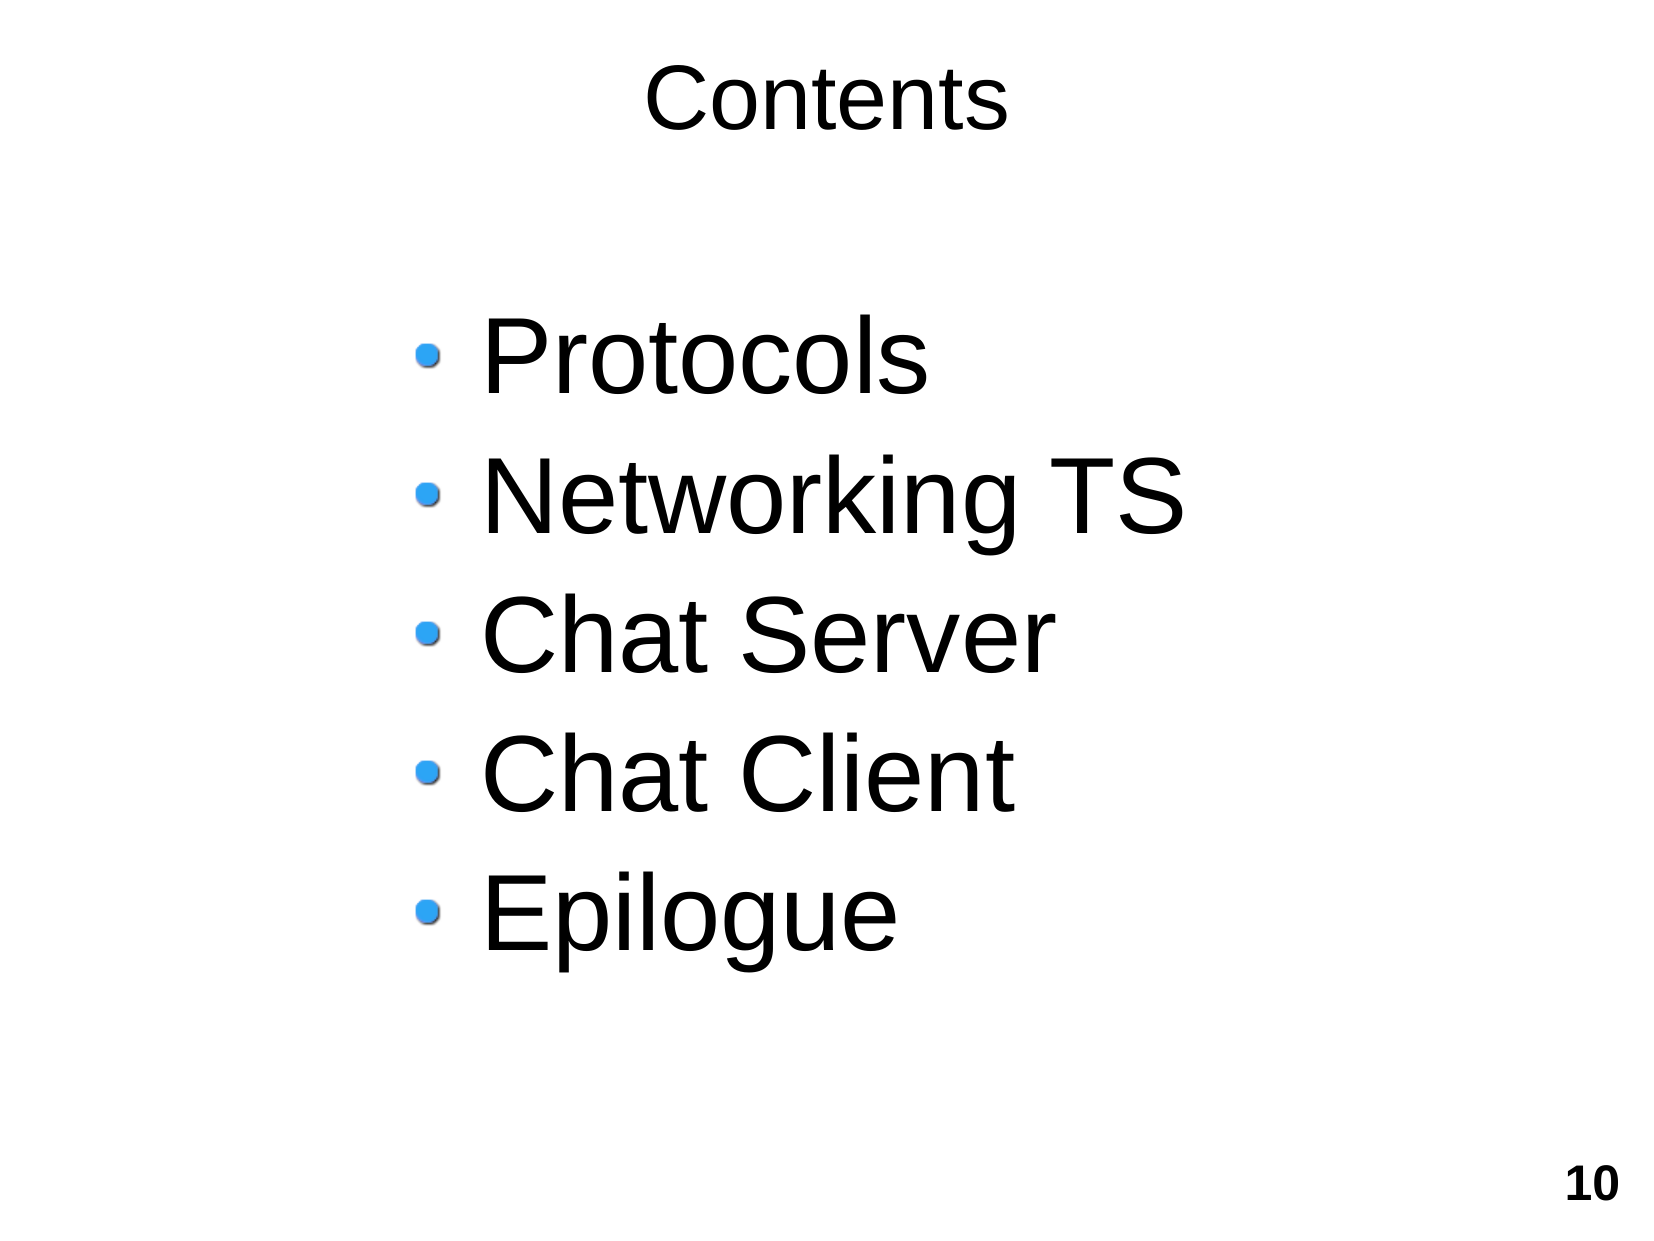

# Contents
 Protocols
 Networking TS
 Chat Server
 Chat Client
 Epilogue
10